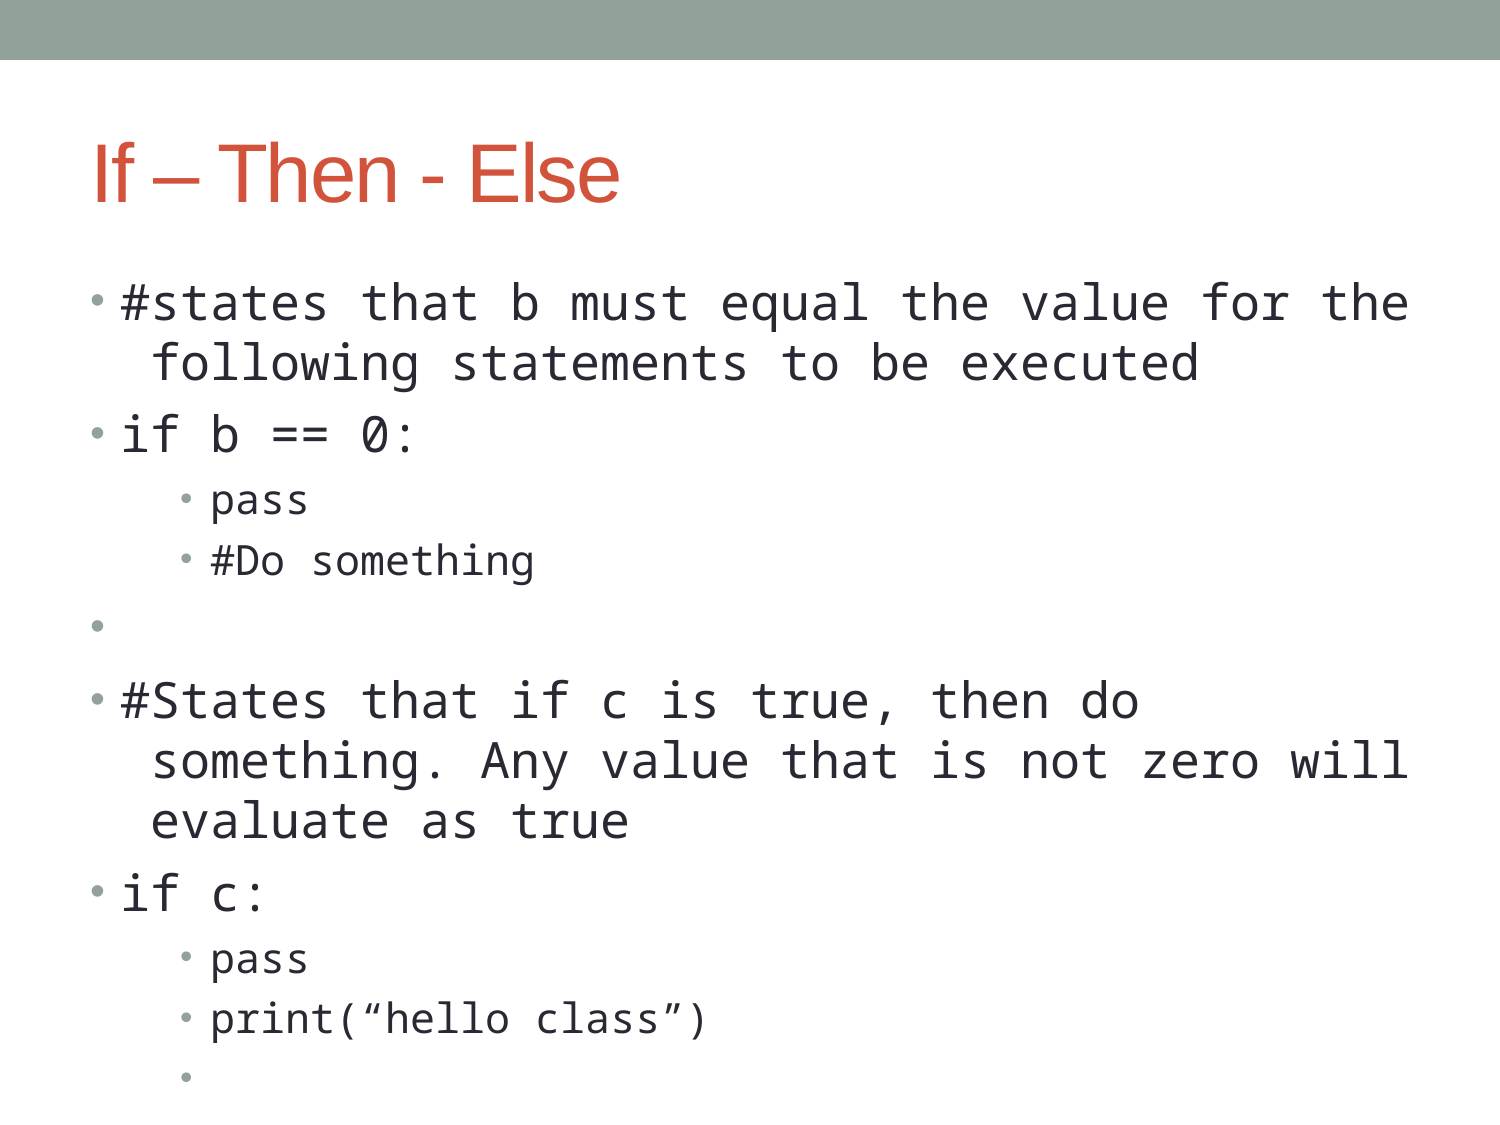

# If – Then - Else
#states that b must equal the value for the following statements to be executed
if b == 0:
pass
#Do something
#States that if c is true, then do something. Any value that is not zero will evaluate as true
if c:
pass
print(“hello class”)